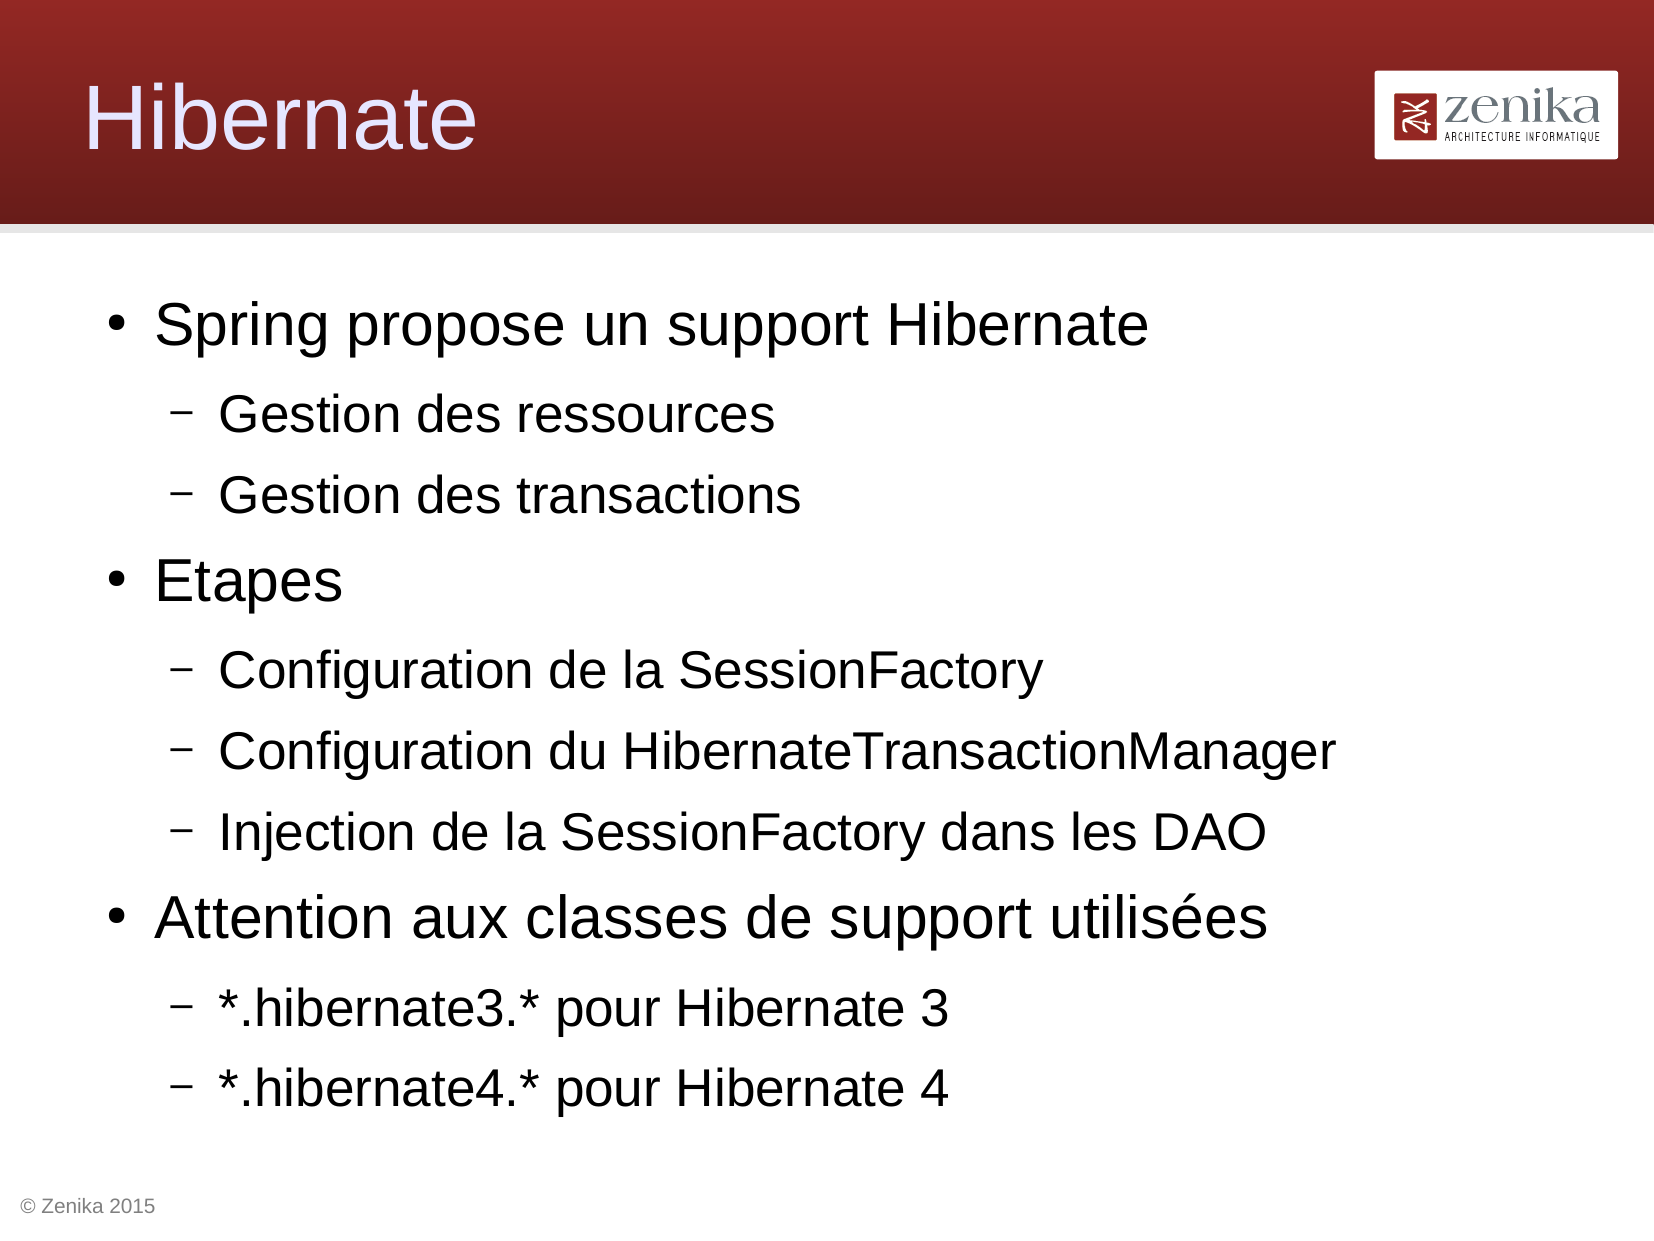

# Hibernate
Spring propose un support Hibernate
Gestion des ressources
Gestion des transactions
Etapes
Configuration de la SessionFactory
Configuration du HibernateTransactionManager
Injection de la SessionFactory dans les DAO
Attention aux classes de support utilisées
*.hibernate3.* pour Hibernate 3
*.hibernate4.* pour Hibernate 4